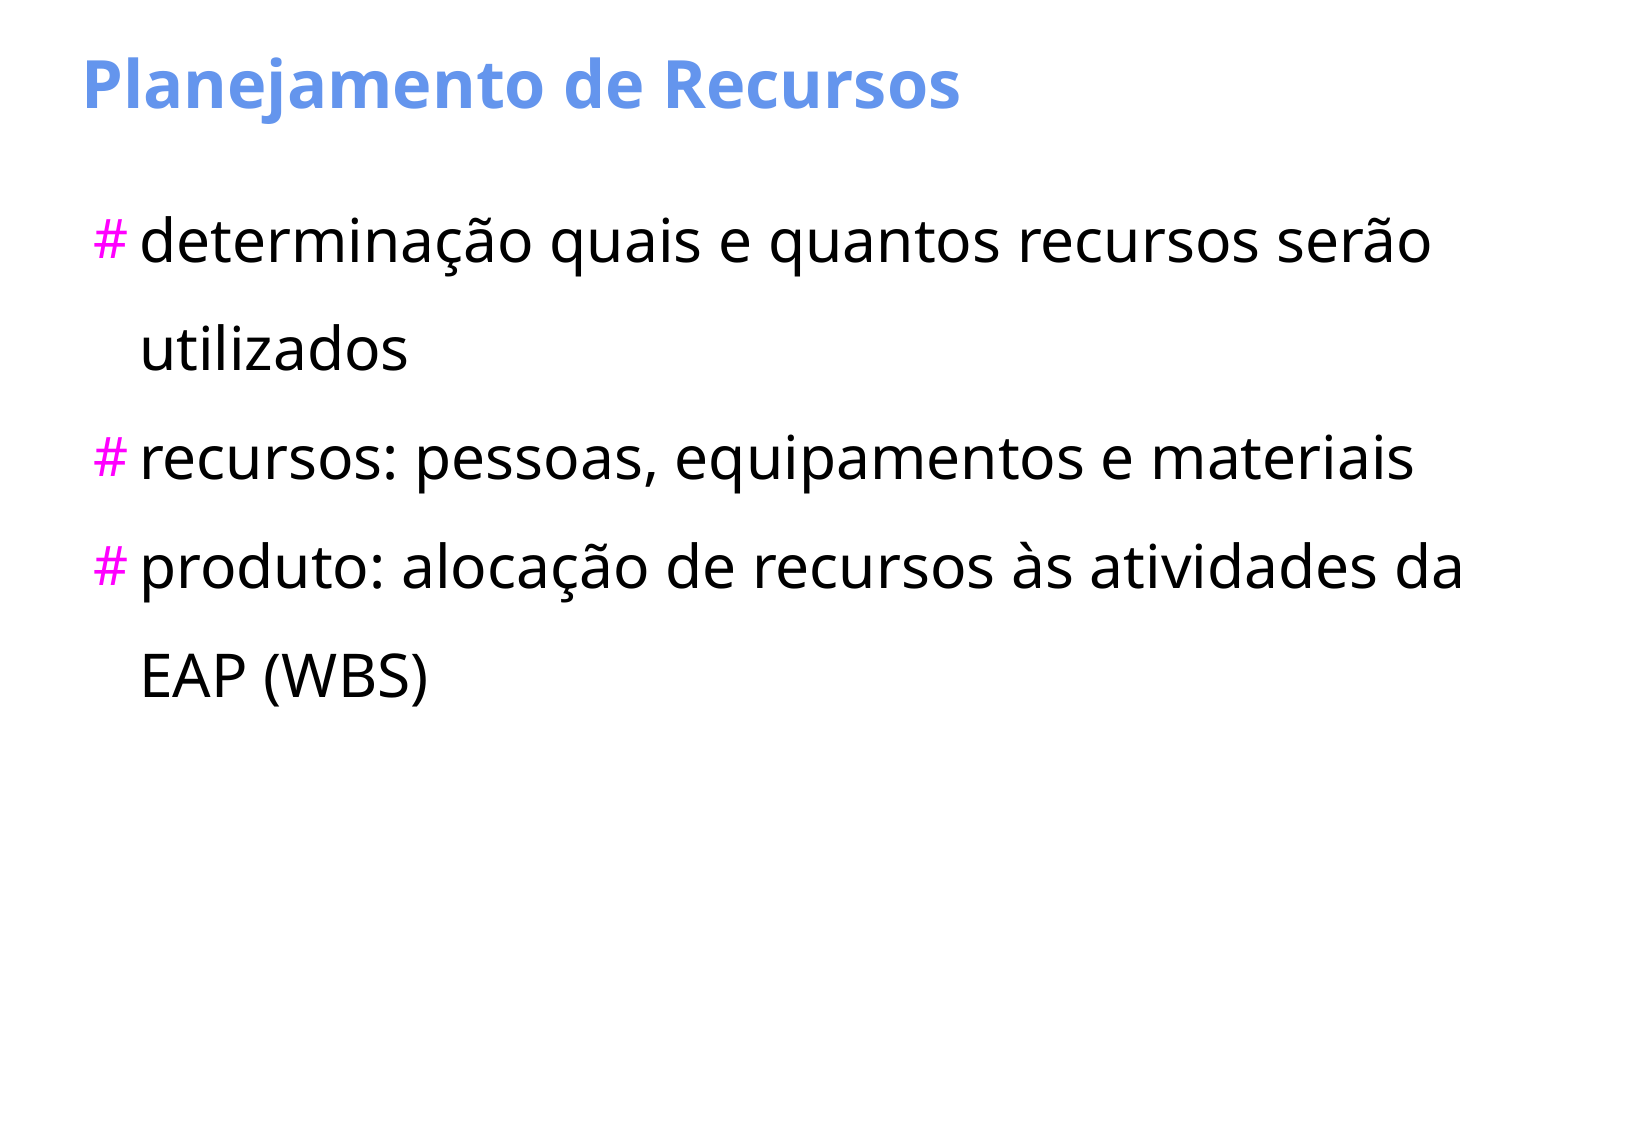

# Planejamento de Recursos
determinação quais e quantos recursos serão utilizados
recursos: pessoas, equipamentos e materiais
produto: alocação de recursos às atividades da EAP (WBS)